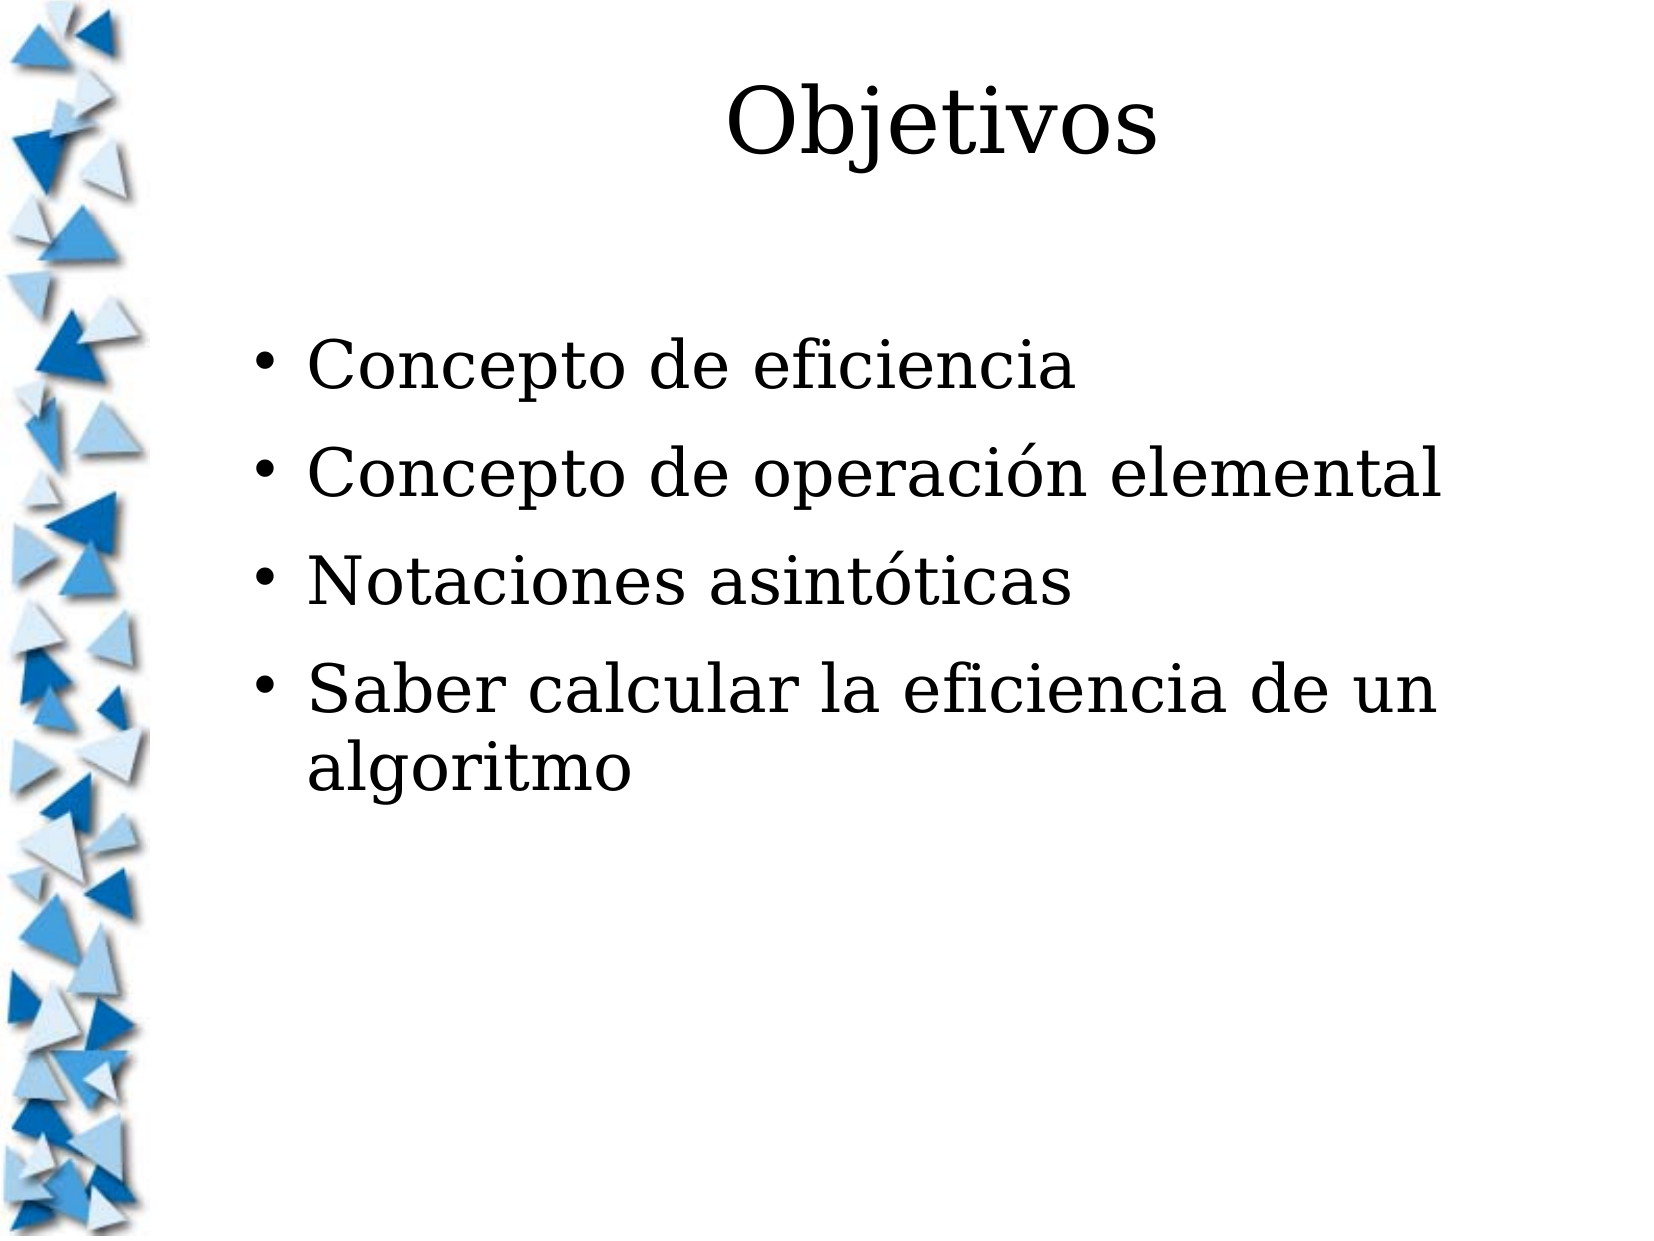

Objetivos
Concepto de eficiencia
Concepto de operación elemental
Notaciones asintóticas
Saber calcular la eficiencia de un algoritmo